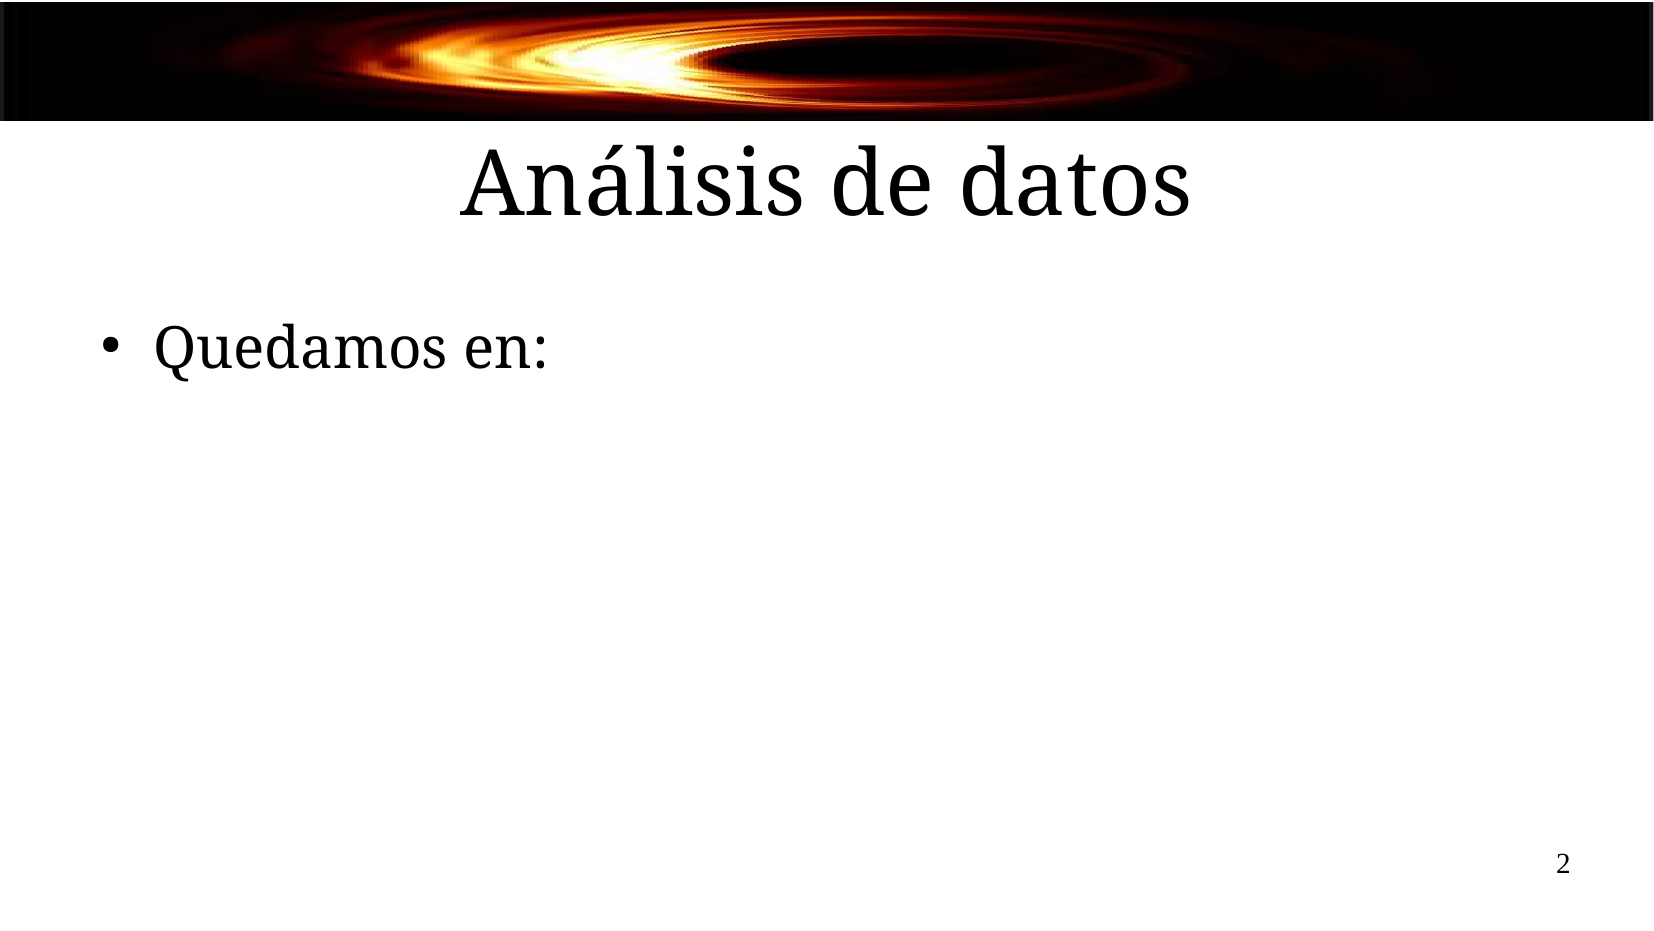

# Análisis de datos
Quedamos en:
2